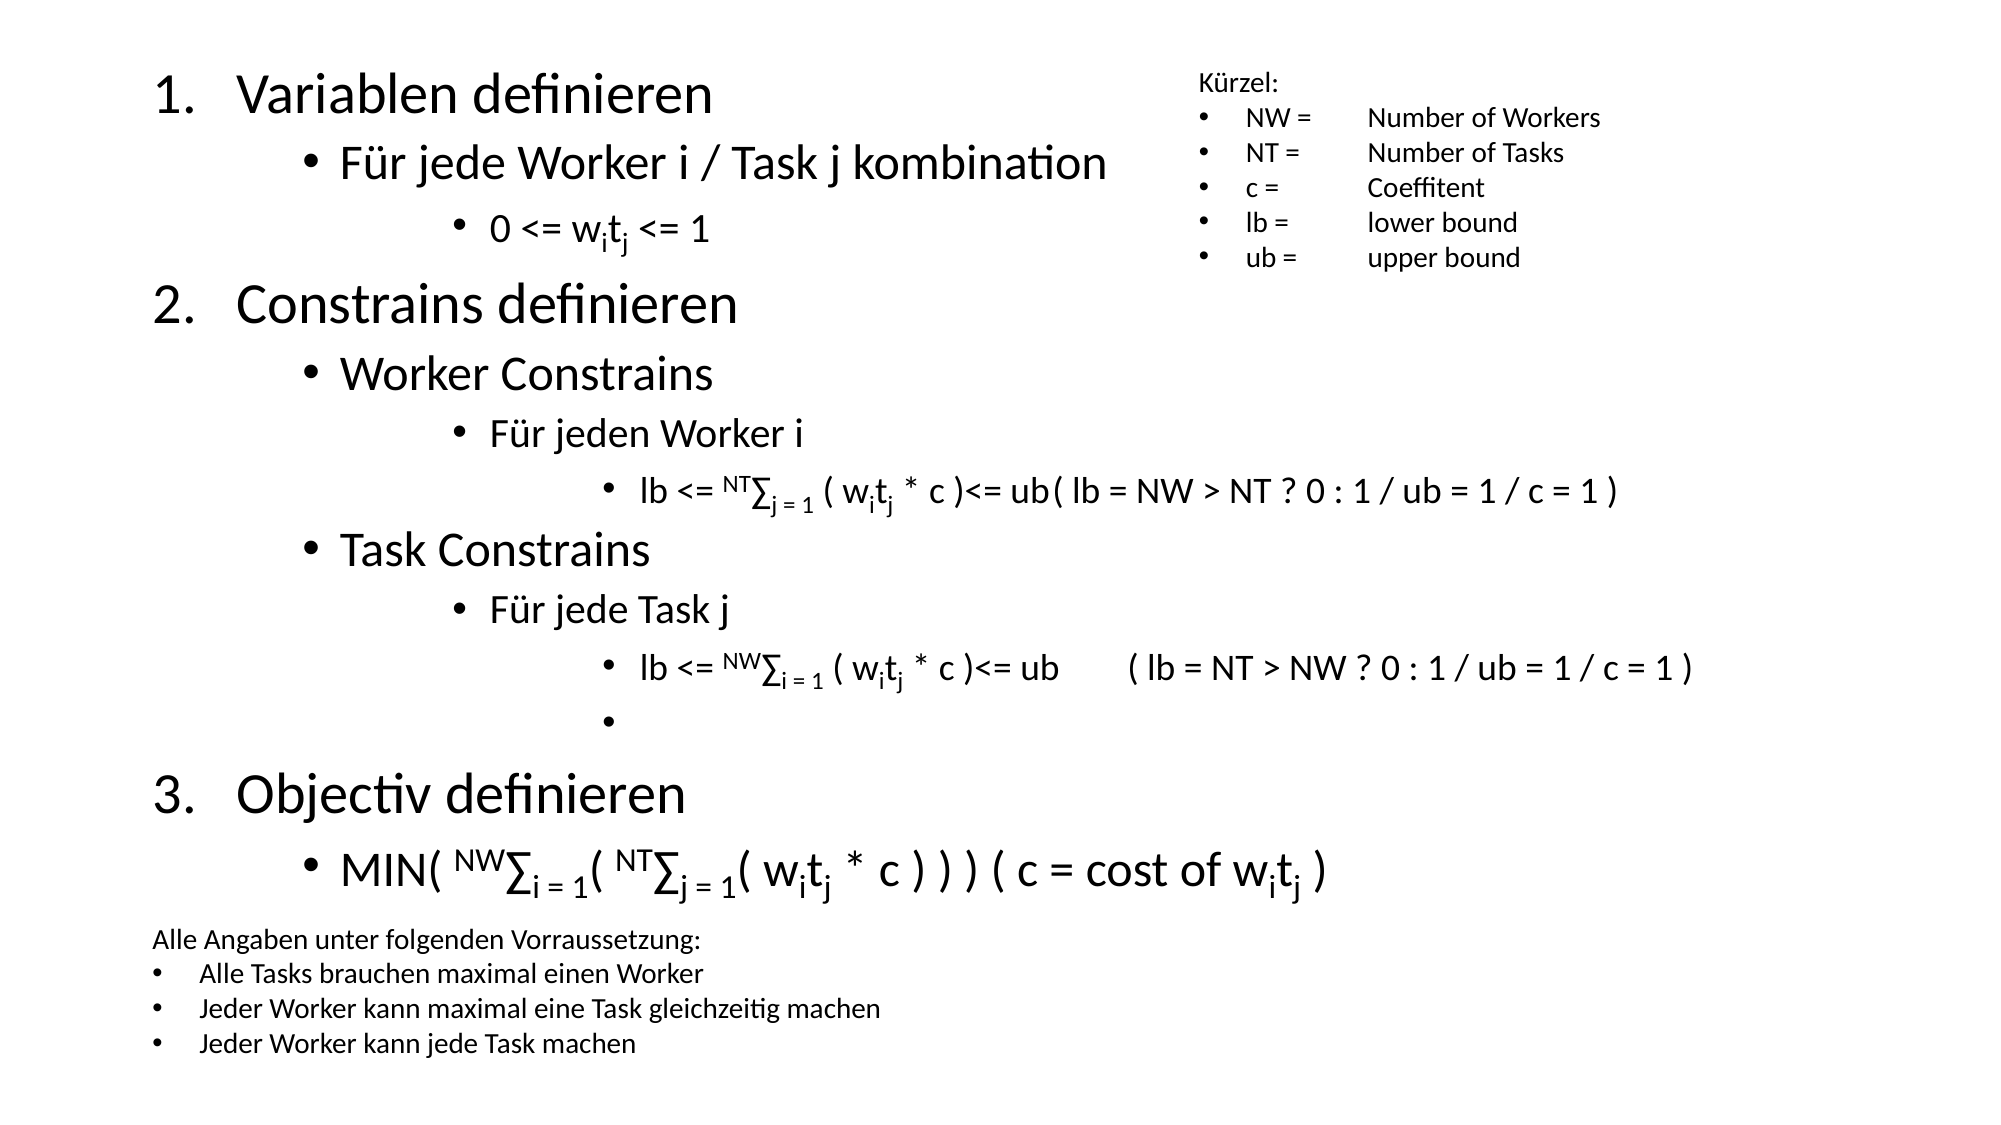

# Variablen definieren
Für jede Worker i / Task j kombination
0 <= witj <= 1
Constrains definieren
Worker Constrains
Für jeden Worker i
lb <= NT∑j = 1 ( witj * c )<= ub	( lb = NW > NT ? 0 : 1 / ub = 1 / c = 1 )
Task Constrains
Für jede Task j
lb <= NW∑i = 1 ( witj * c )<= ub	( lb = NT > NW ? 0 : 1 / ub = 1 / c = 1 )
Objectiv definieren
MIN( NW∑i = 1( NT∑j = 1( witj * c ) ) ) ( c = cost of witj )
Kürzel:
NW = 	Number of Workers
NT = 	Number of Tasks
c = 	Coeffitent
lb = 	lower bound
ub = 	upper bound
Alle Angaben unter folgenden Vorraussetzung:
Alle Tasks brauchen maximal einen Worker
Jeder Worker kann maximal eine Task gleichzeitig machen
Jeder Worker kann jede Task machen